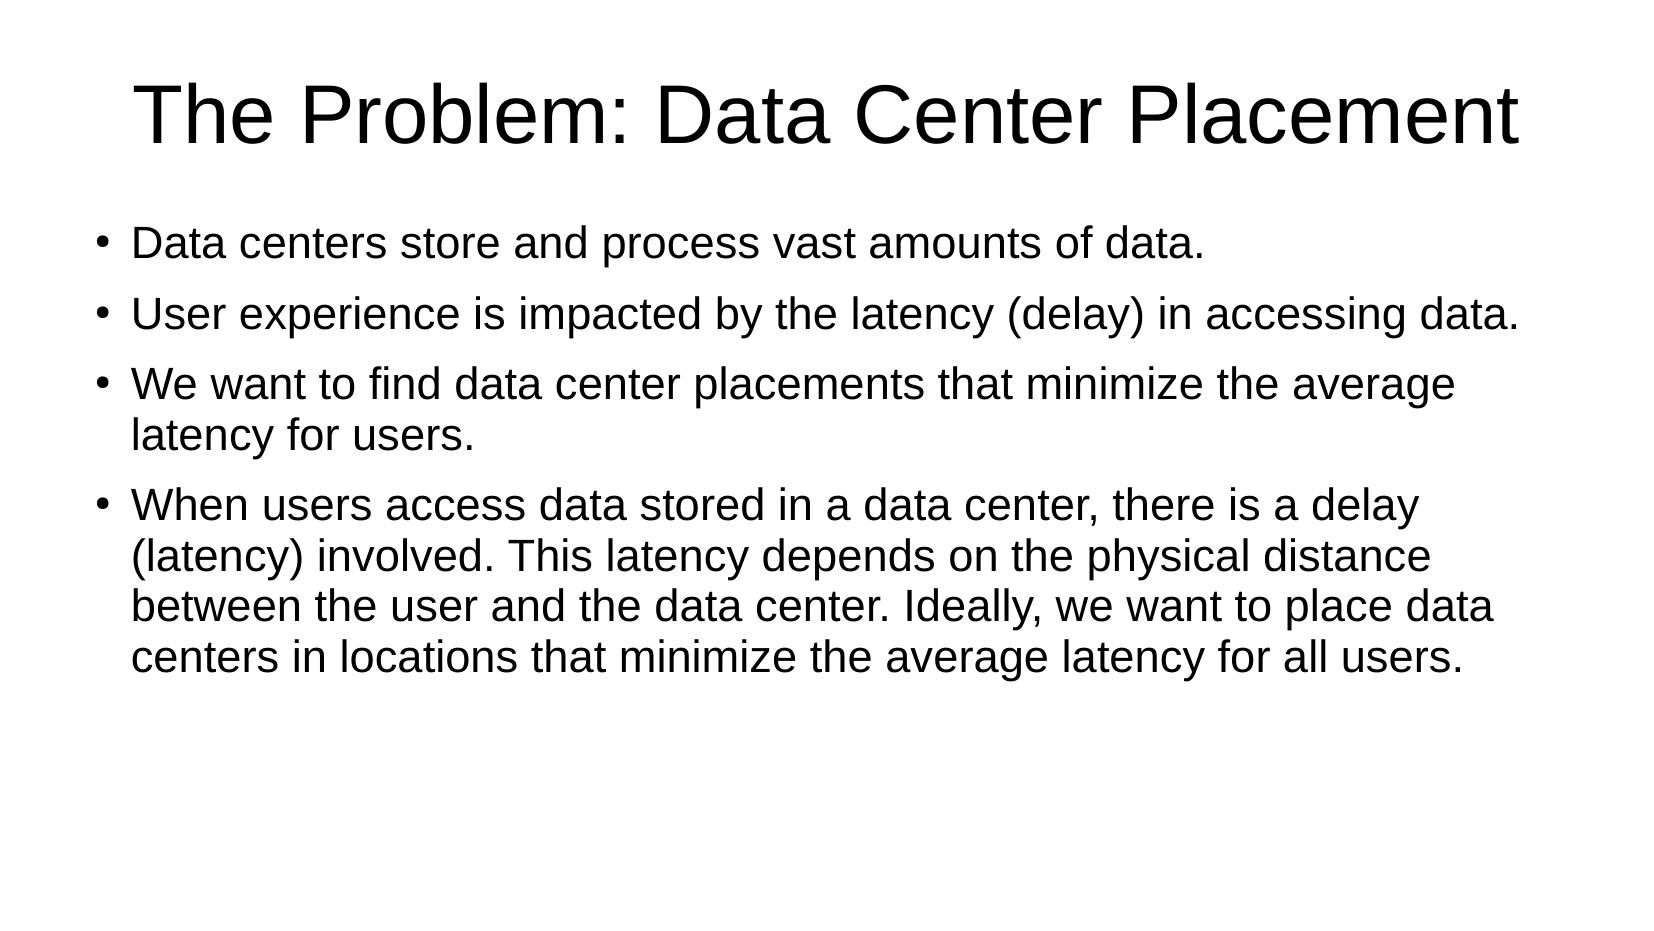

# The Problem: Data Center Placement
Data centers store and process vast amounts of data.
User experience is impacted by the latency (delay) in accessing data.
We want to find data center placements that minimize the average latency for users.
When users access data stored in a data center, there is a delay (latency) involved. This latency depends on the physical distance between the user and the data center. Ideally, we want to place data centers in locations that minimize the average latency for all users.